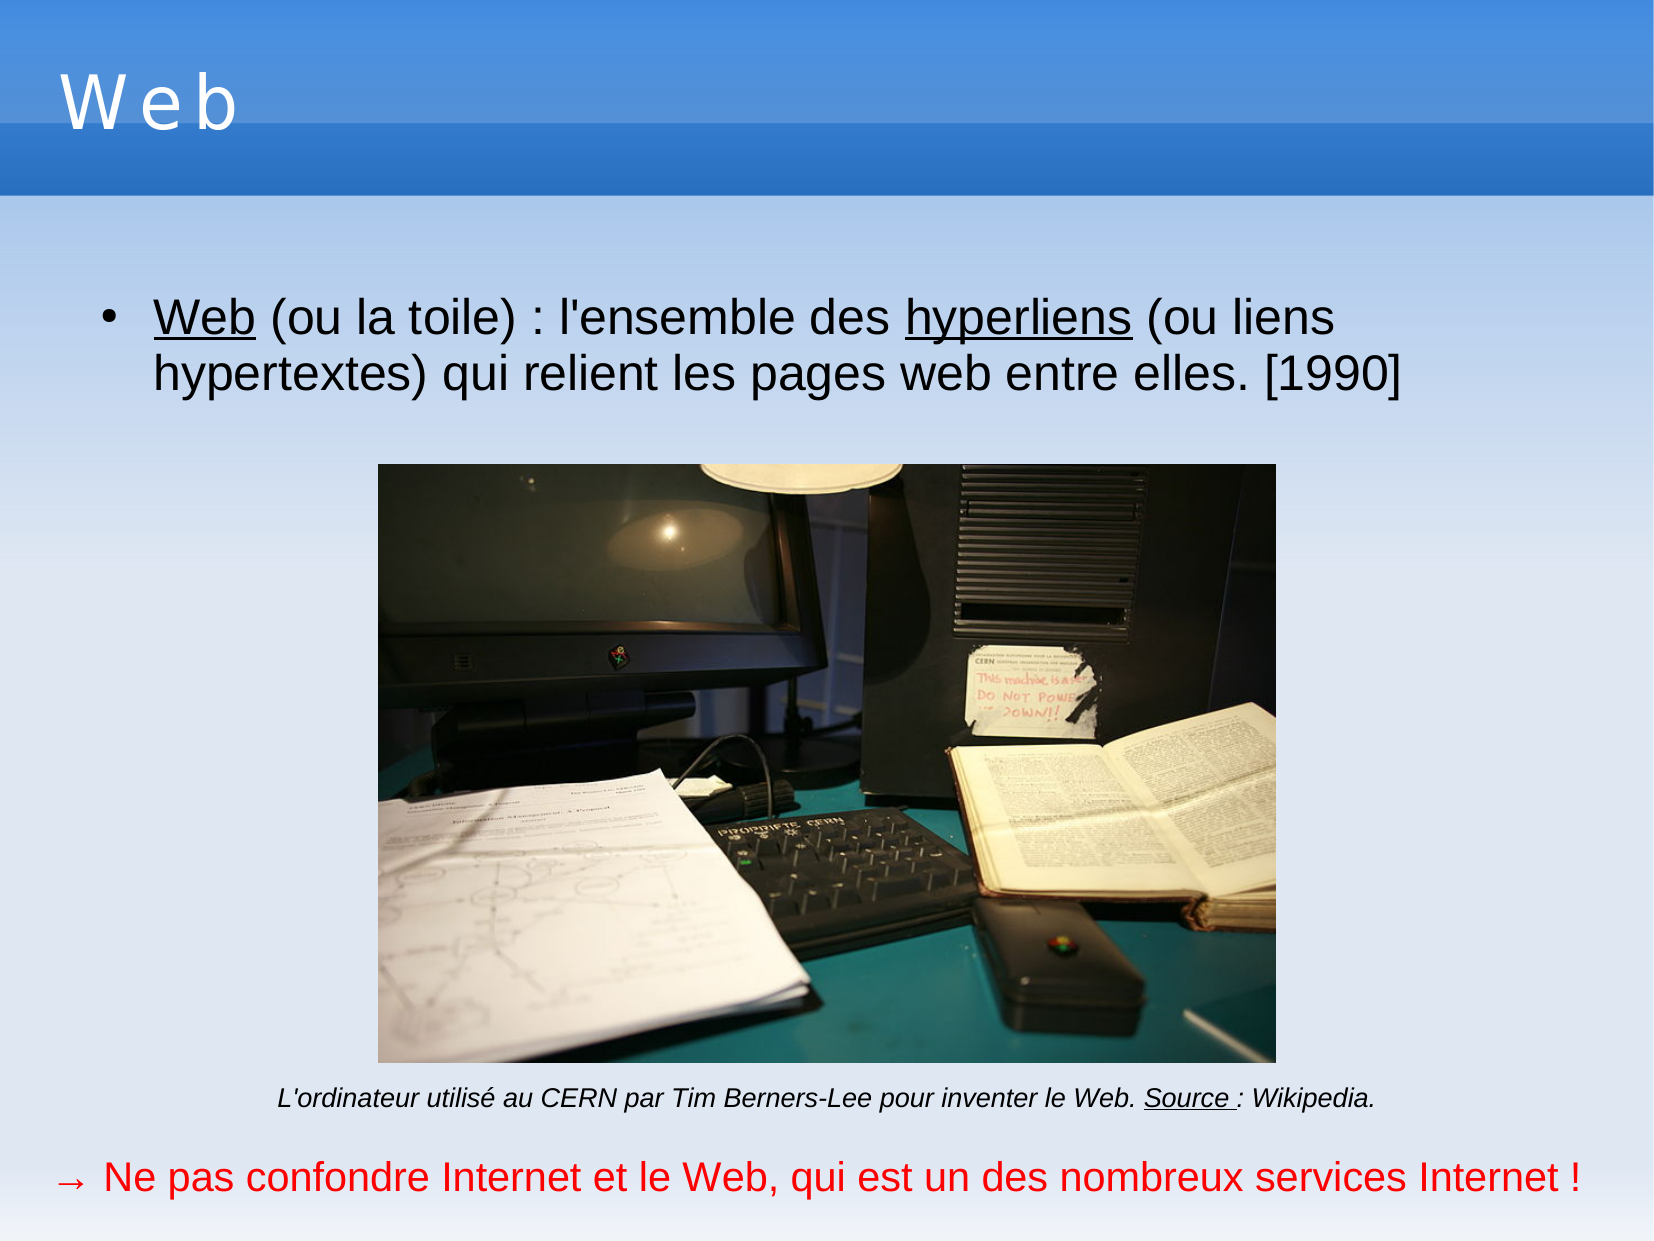

# Web
Web (ou la toile) : l'ensemble des hyperliens (ou liens hypertextes) qui relient les pages web entre elles. [1990]
L'ordinateur utilisé au CERN par Tim Berners-Lee pour inventer le Web. Source : Wikipedia.
→ Ne pas confondre Internet et le Web, qui est un des nombreux services Internet !